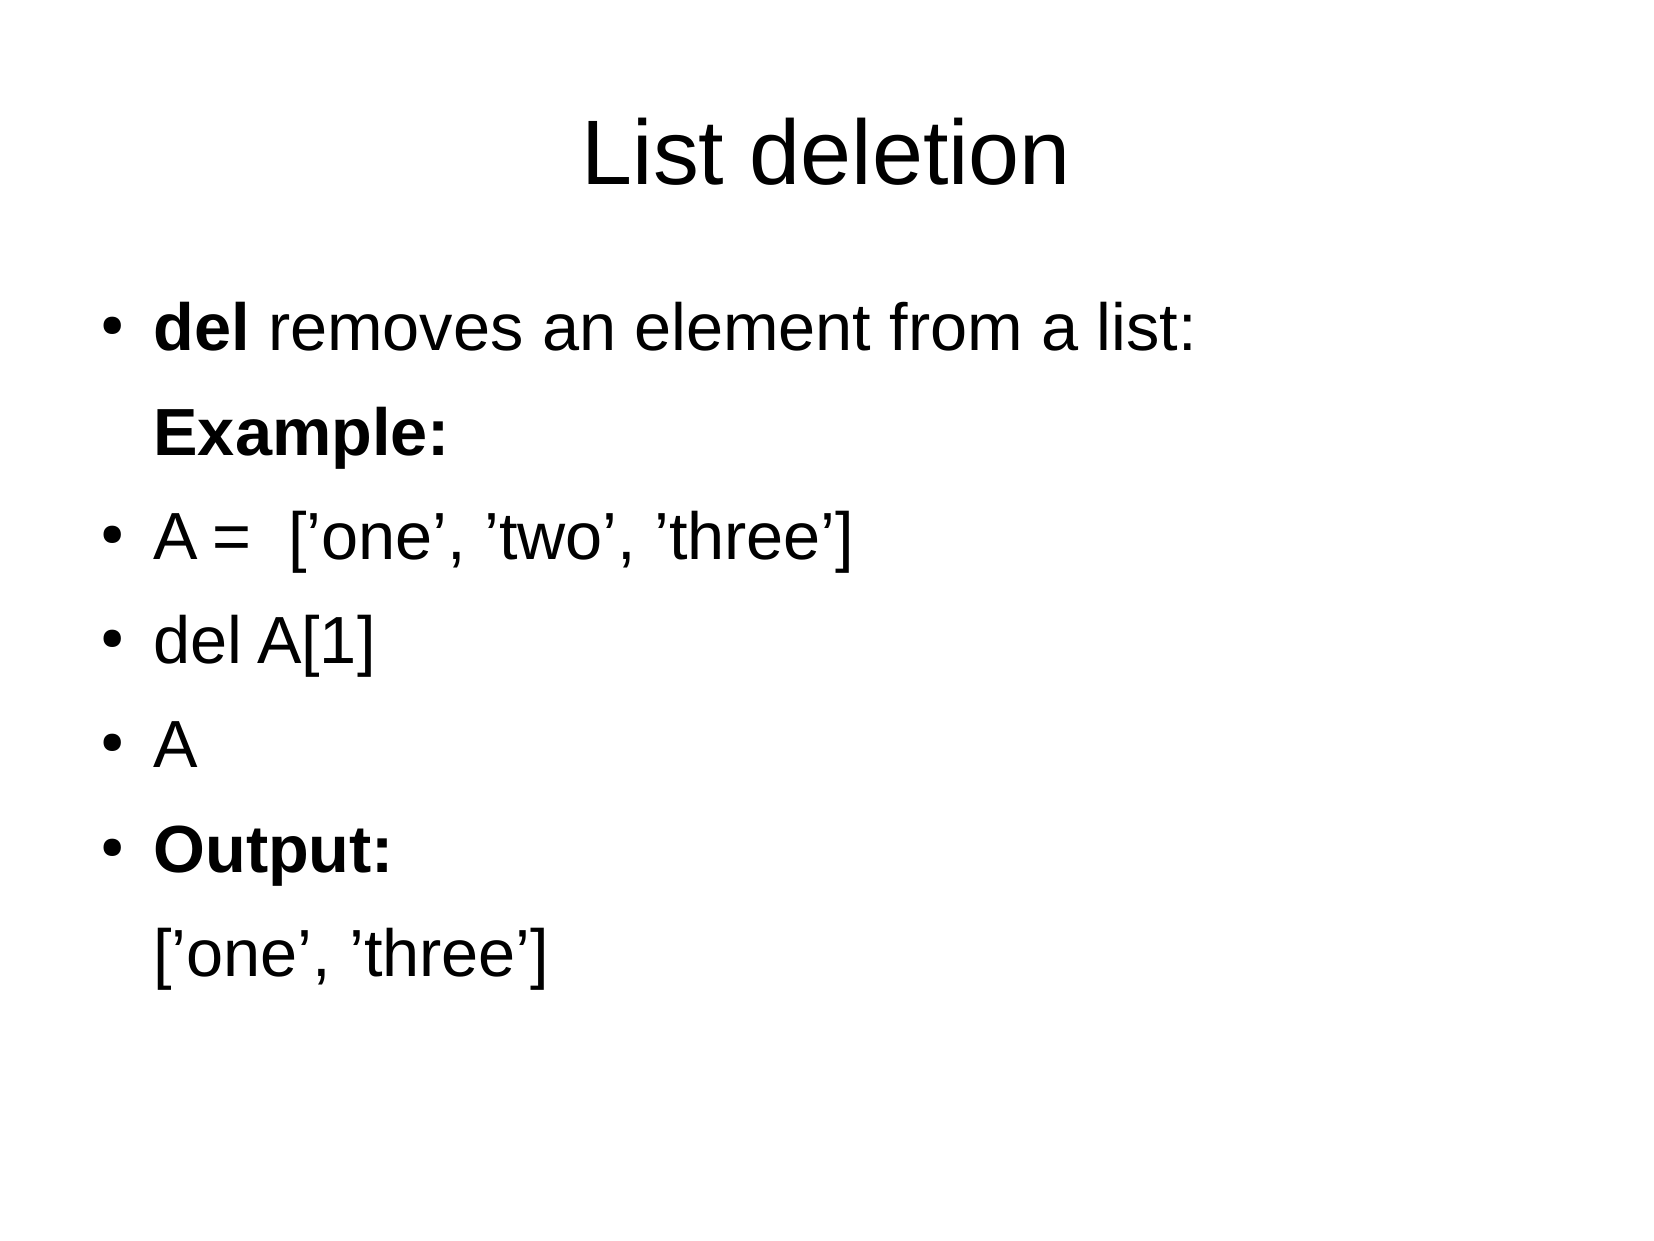

# List deletion
del removes an element from a list:
Example:
A = [’one’, ’two’, ’three’]
del A[1]
A
Output:
[’one’, ’three’]